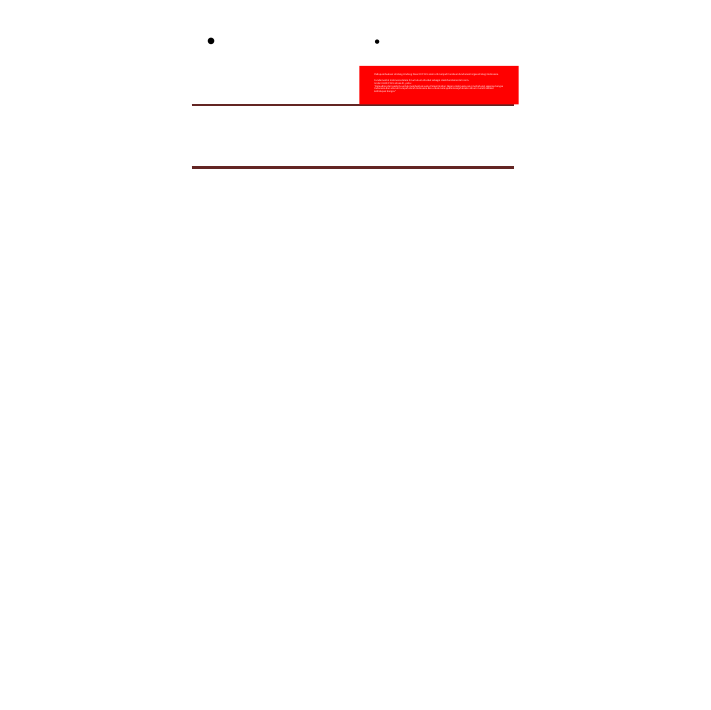

Album Cover Slide 1
# • GROUP NAME •
ALBUM NAME
Pada pembukaan Undang-Undang Dasar RI 1945 alenia III menjadi landasan fundamental geostrategi Indonesia.
Fundamental Indonesia dalam Ilmu hukum disebut sebagai staatsfundamental norm.
Isi dari UUD 1945 alinea III, yaitu:
"Kemudian dari pada itu untuk membentuk suatu Pemerintahan Negara Indonesia yang melindungi segenap bangsa Indonesia dan seluruh tumpah darah Indonesia dan untuk memajukan kesejahteraan umum mencerdaskan kehidupan bangsa.”